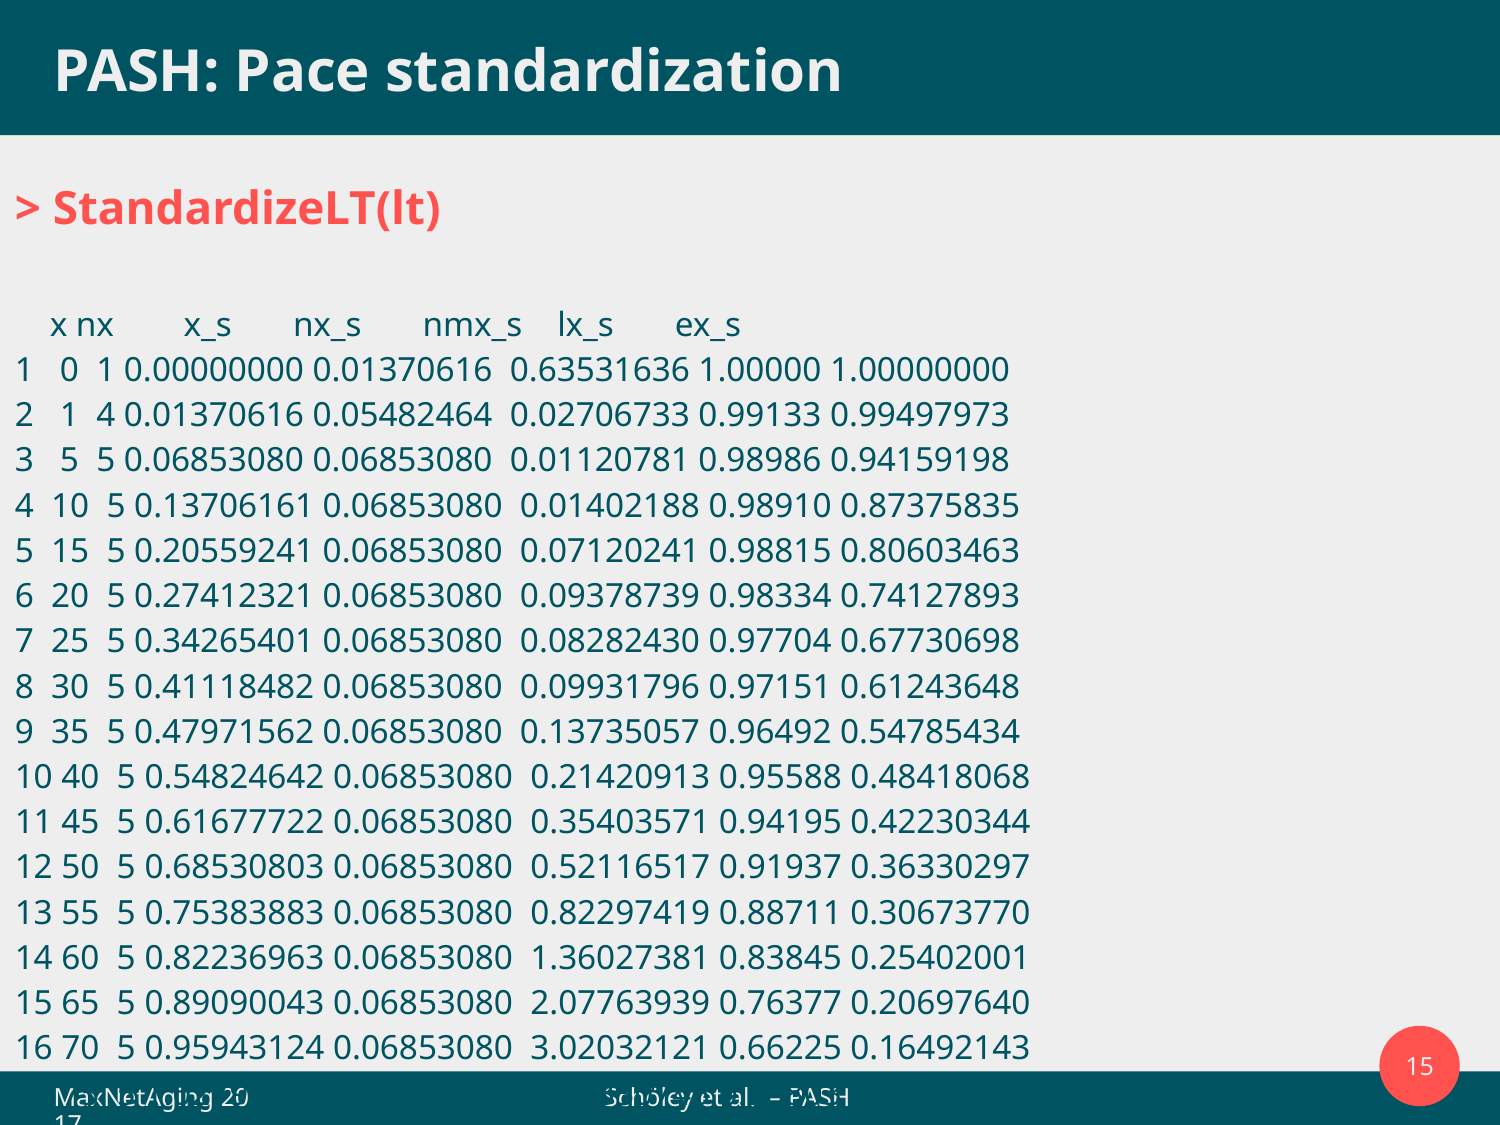

# PASH: Pace standardization
> StandardizeLT(lt)
 x nx x_s nx_s nmx_s lx_s ex_s
1 0 1 0.00000000 0.01370616 0.63531636 1.00000 1.00000000
2 1 4 0.01370616 0.05482464 0.02706733 0.99133 0.99497973
3 5 5 0.06853080 0.06853080 0.01120781 0.98986 0.94159198
4 10 5 0.13706161 0.06853080 0.01402188 0.98910 0.87375835
5 15 5 0.20559241 0.06853080 0.07120241 0.98815 0.80603463
6 20 5 0.27412321 0.06853080 0.09378739 0.98334 0.74127893
7 25 5 0.34265401 0.06853080 0.08282430 0.97704 0.67730698
8 30 5 0.41118482 0.06853080 0.09931796 0.97151 0.61243648
9 35 5 0.47971562 0.06853080 0.13735057 0.96492 0.54785434
10 40 5 0.54824642 0.06853080 0.21420913 0.95588 0.48418068
11 45 5 0.61677722 0.06853080 0.35403571 0.94195 0.42230344
12 50 5 0.68530803 0.06853080 0.52116517 0.91937 0.36330297
13 55 5 0.75383883 0.06853080 0.82297419 0.88711 0.30673770
14 60 5 0.82236963 0.06853080 1.36027381 0.83845 0.25402001
15 65 5 0.89090043 0.06853080 2.07763939 0.76377 0.20697640
16 70 5 0.95943124 0.06853080 3.02032121 0.66225 0.16492143
17 75 5 1.02796204 0.06853080 5.23330745 0.53803 0.12655641
18 80 5 1.09649284 0.06853080 8.12467413 0.37441 0.09835747
19 85 NA 1.16502365 NA 12.61350119 0.21134 0.07928013
15
MaxNetAging 2017
Schöley et al. – PASH